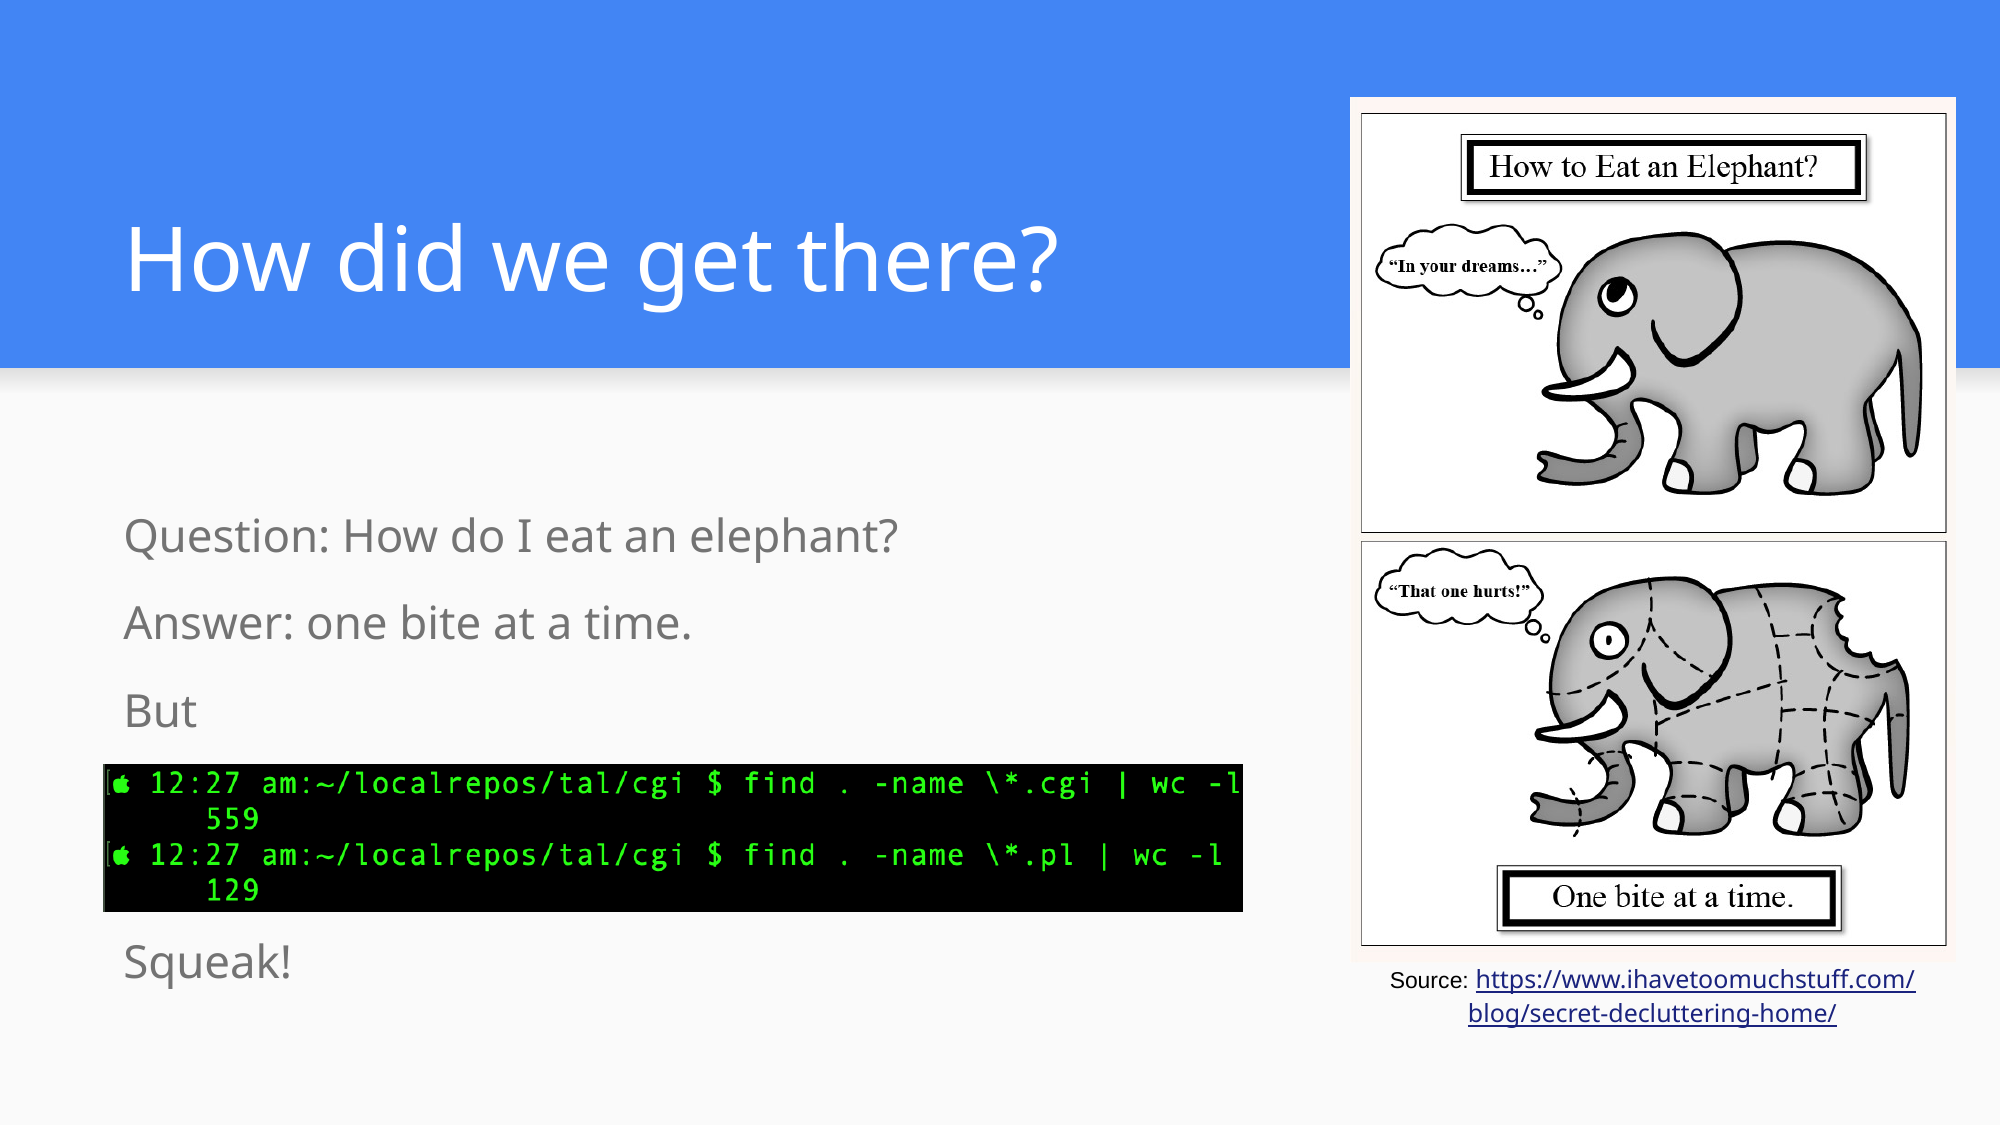

# How did we get there?
Question: How do I eat an elephant?
Answer: one bite at a time.
But
Squeak!
Source: https://www.ihavetoomuchstuff.com/blog/secret-decluttering-home/